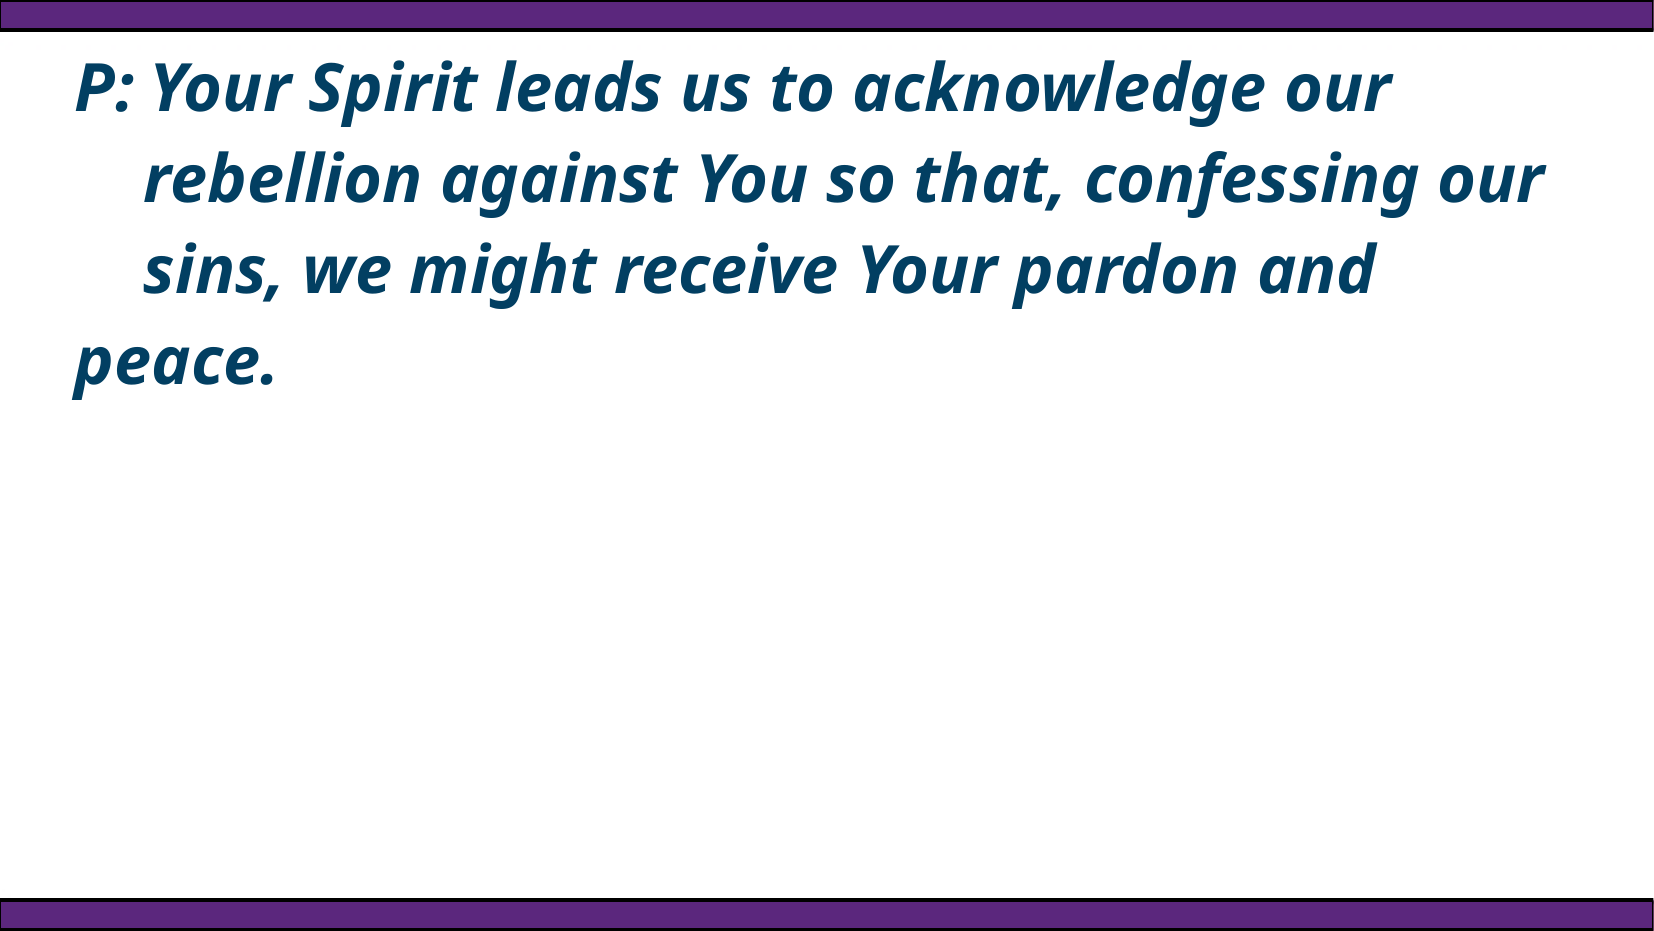

P:	Your Spirit leads us to acknowledge our
 rebellion against You so that, confessing our
 sins, we might receive Your pardon and peace.